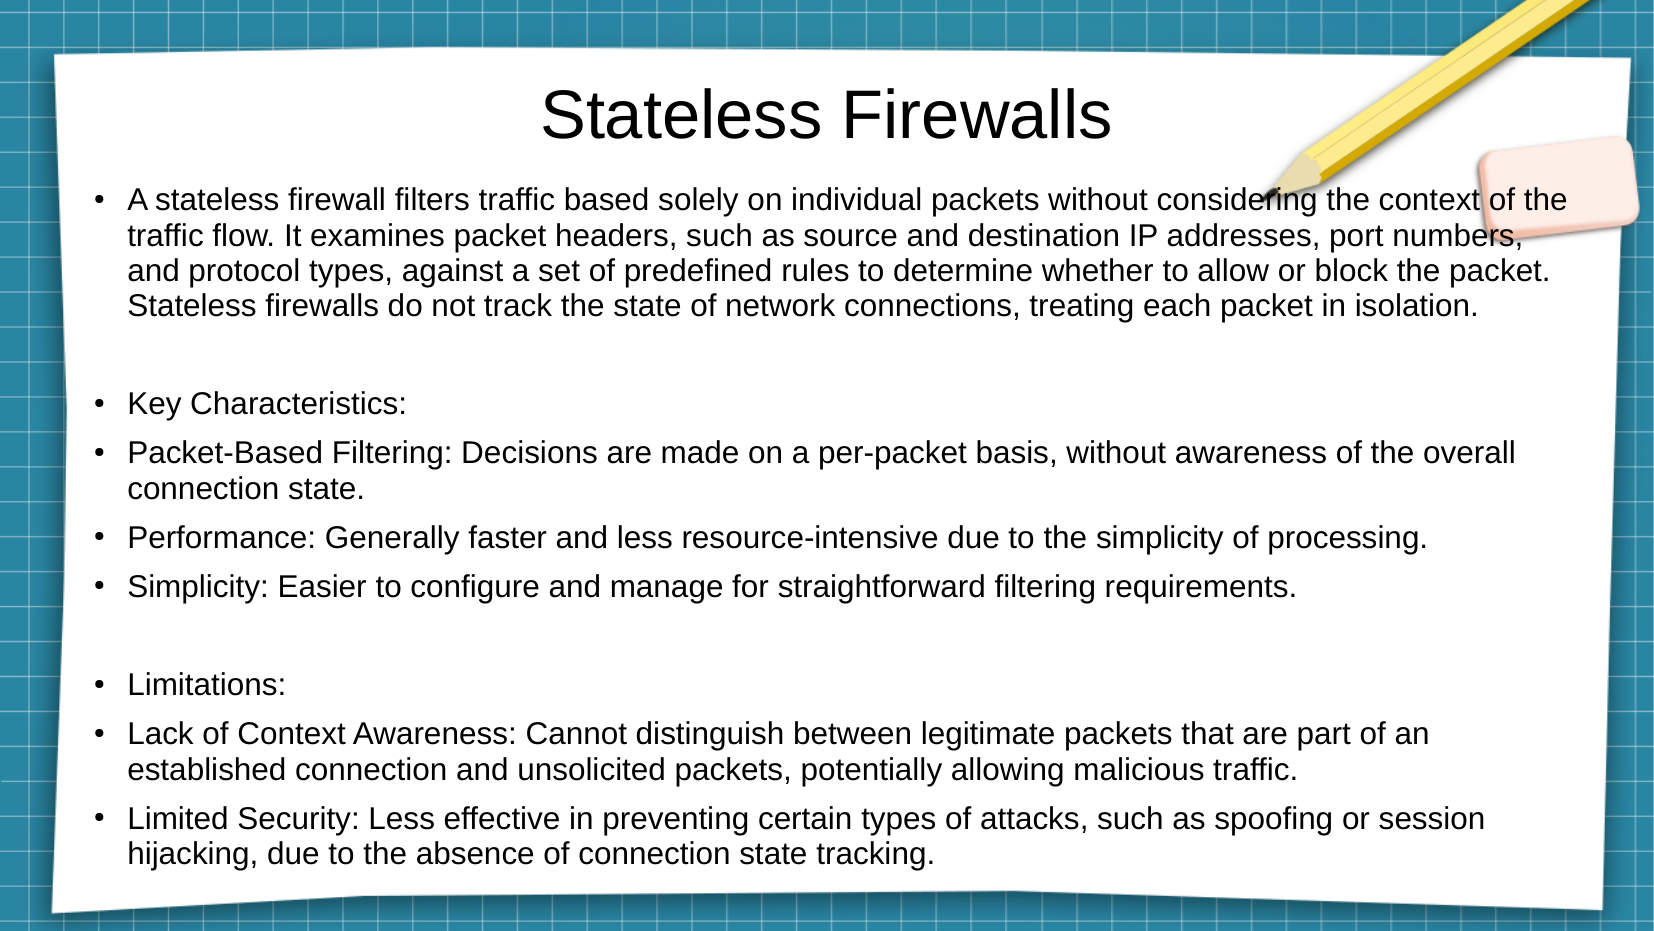

# Stateless Firewalls
A stateless firewall filters traffic based solely on individual packets without considering the context of the traffic flow. It examines packet headers, such as source and destination IP addresses, port numbers, and protocol types, against a set of predefined rules to determine whether to allow or block the packet. Stateless firewalls do not track the state of network connections, treating each packet in isolation.
Key Characteristics:
Packet-Based Filtering: Decisions are made on a per-packet basis, without awareness of the overall connection state.
Performance: Generally faster and less resource-intensive due to the simplicity of processing.
Simplicity: Easier to configure and manage for straightforward filtering requirements.
Limitations:
Lack of Context Awareness: Cannot distinguish between legitimate packets that are part of an established connection and unsolicited packets, potentially allowing malicious traffic.
Limited Security: Less effective in preventing certain types of attacks, such as spoofing or session hijacking, due to the absence of connection state tracking.